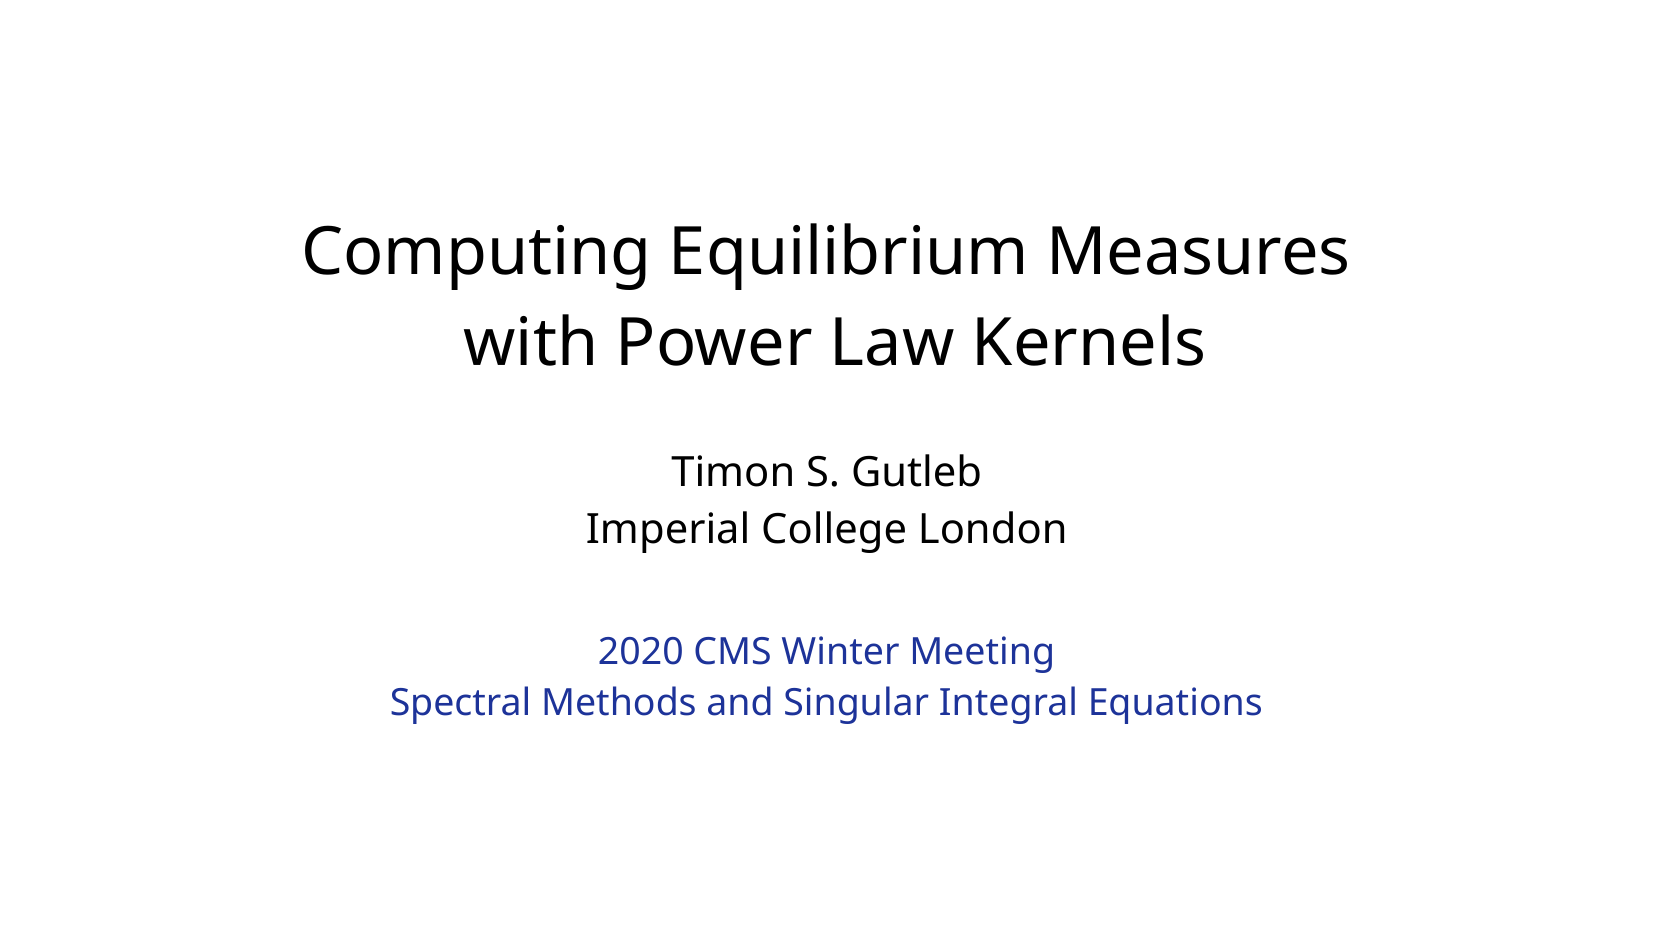

# Computing Equilibrium Measures
 with Power Law Kernels
Timon S. Gutleb
Imperial College London
2020 CMS Winter Meeting
Spectral Methods and Singular Integral Equations